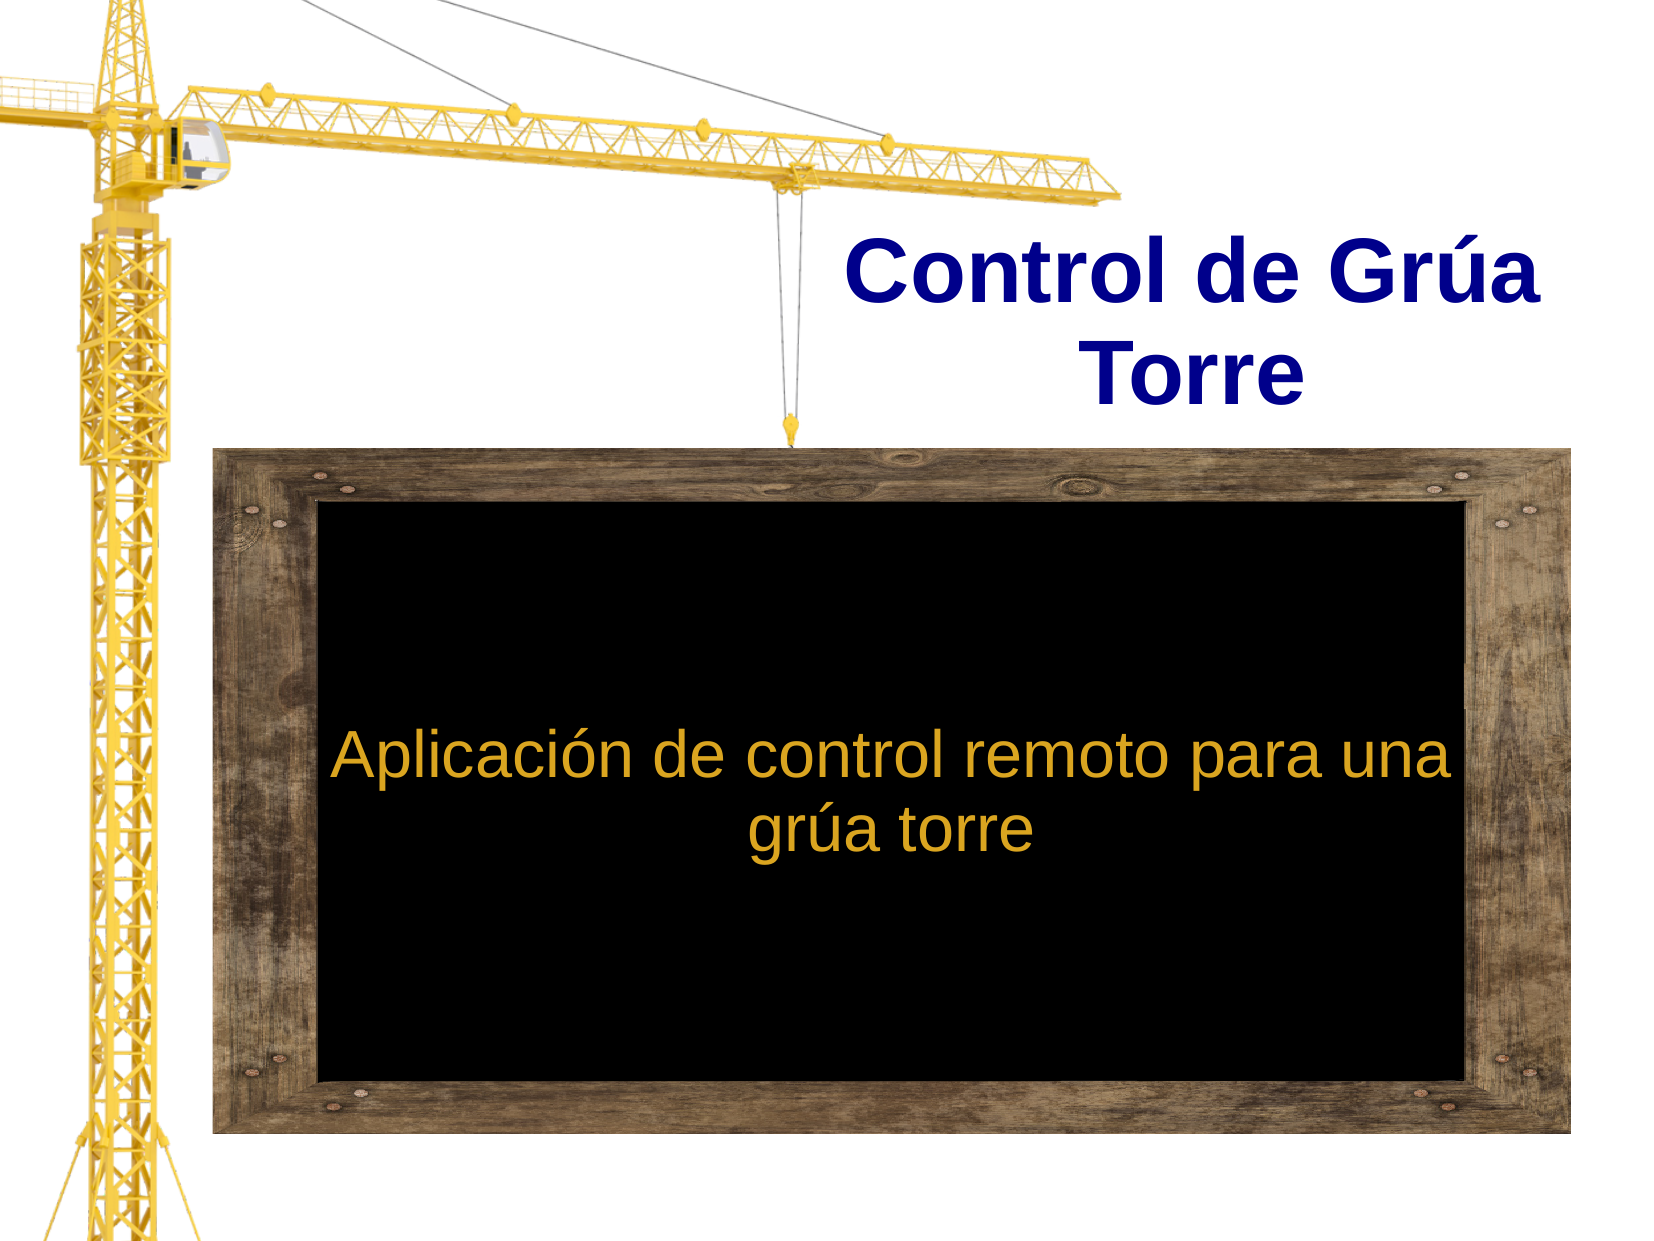

# Control de Grúa Torre
Aplicación de control remoto para una grúa torre